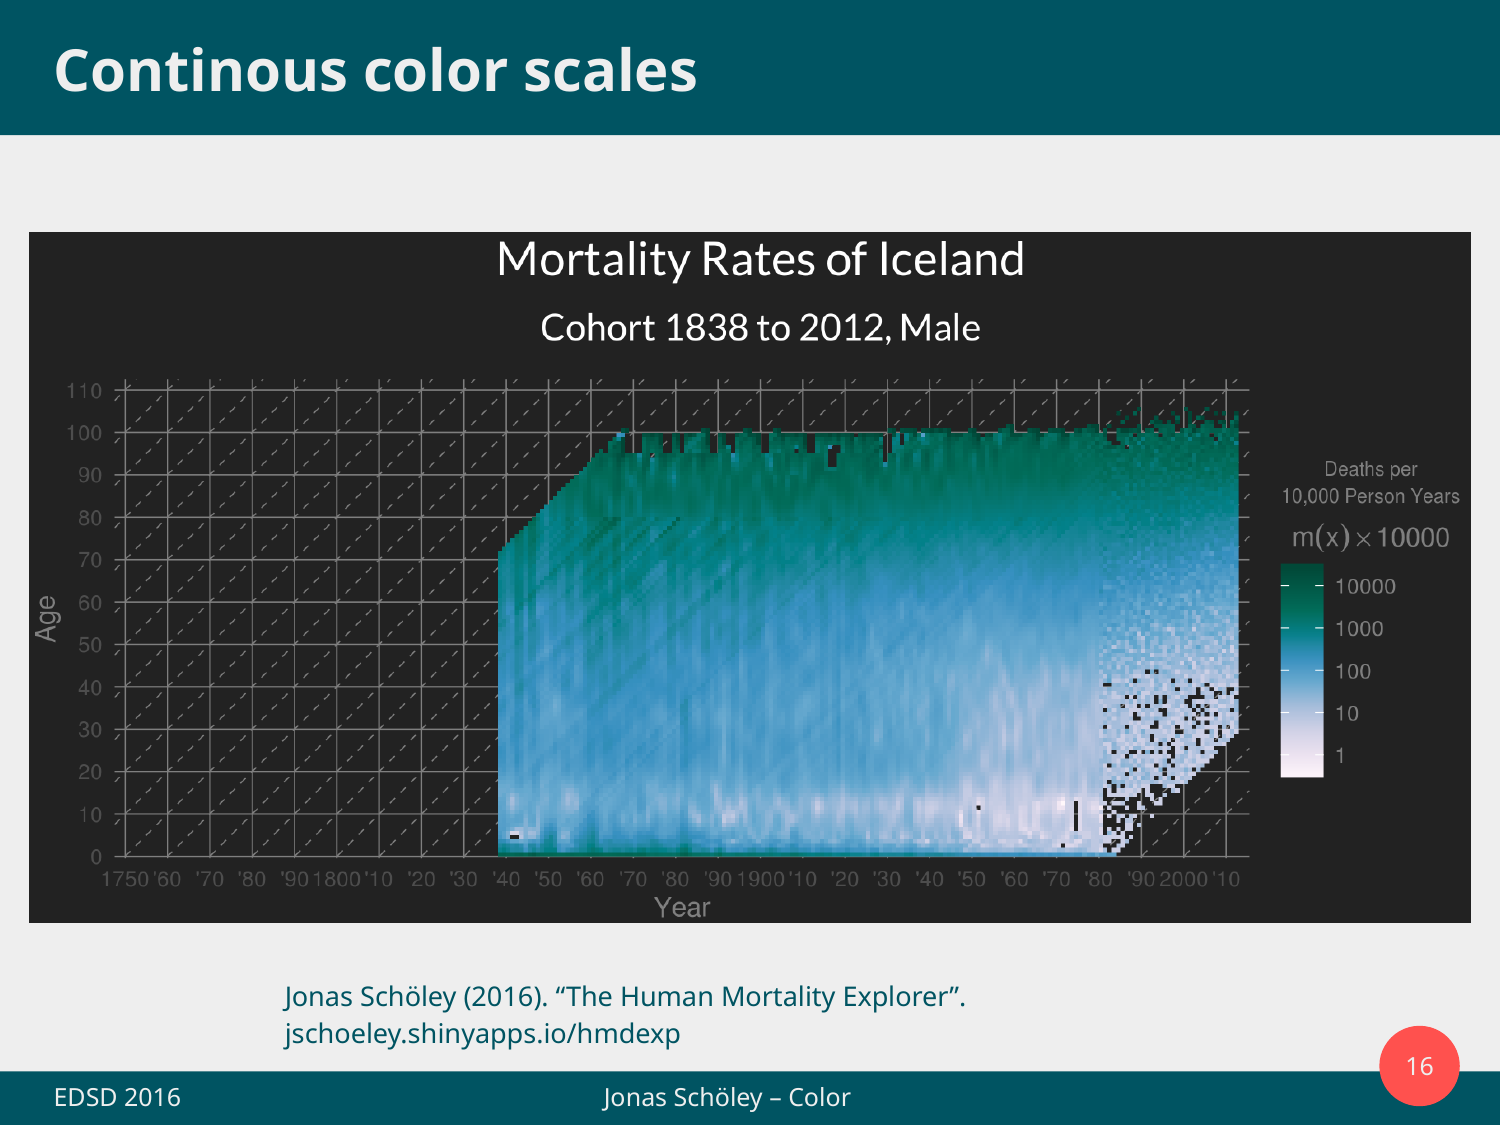

# Continous color scales
Jonas Schöley (2016). “The Human Mortality Explorer”. jschoeley.shinyapps.io/hmdexp
16
EDSD 2016
Jonas Schöley – Color